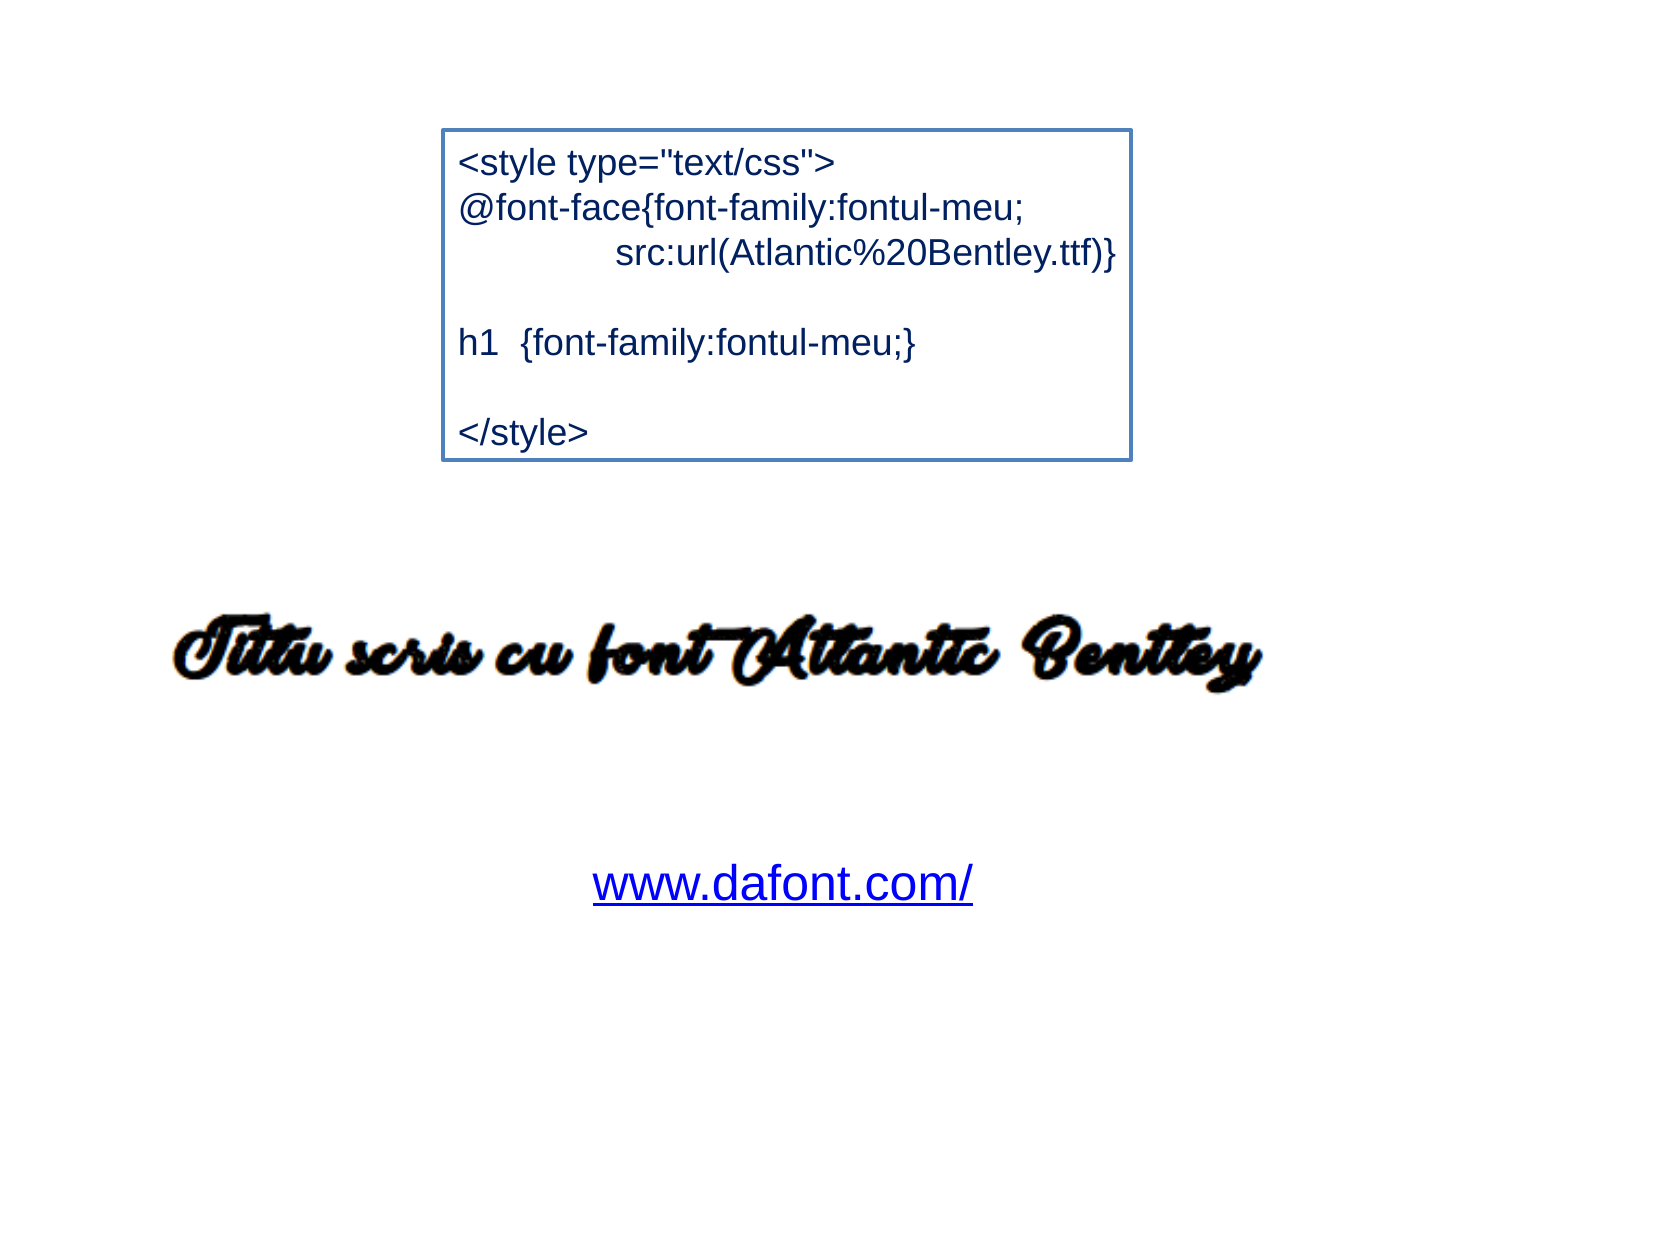

<style type="text/css">
@font-face{font-family:fontul-meu;
 src:url(Atlantic%20Bentley.ttf)}
h1 {font-family:fontul-meu;}
</style>
www.dafont.com/